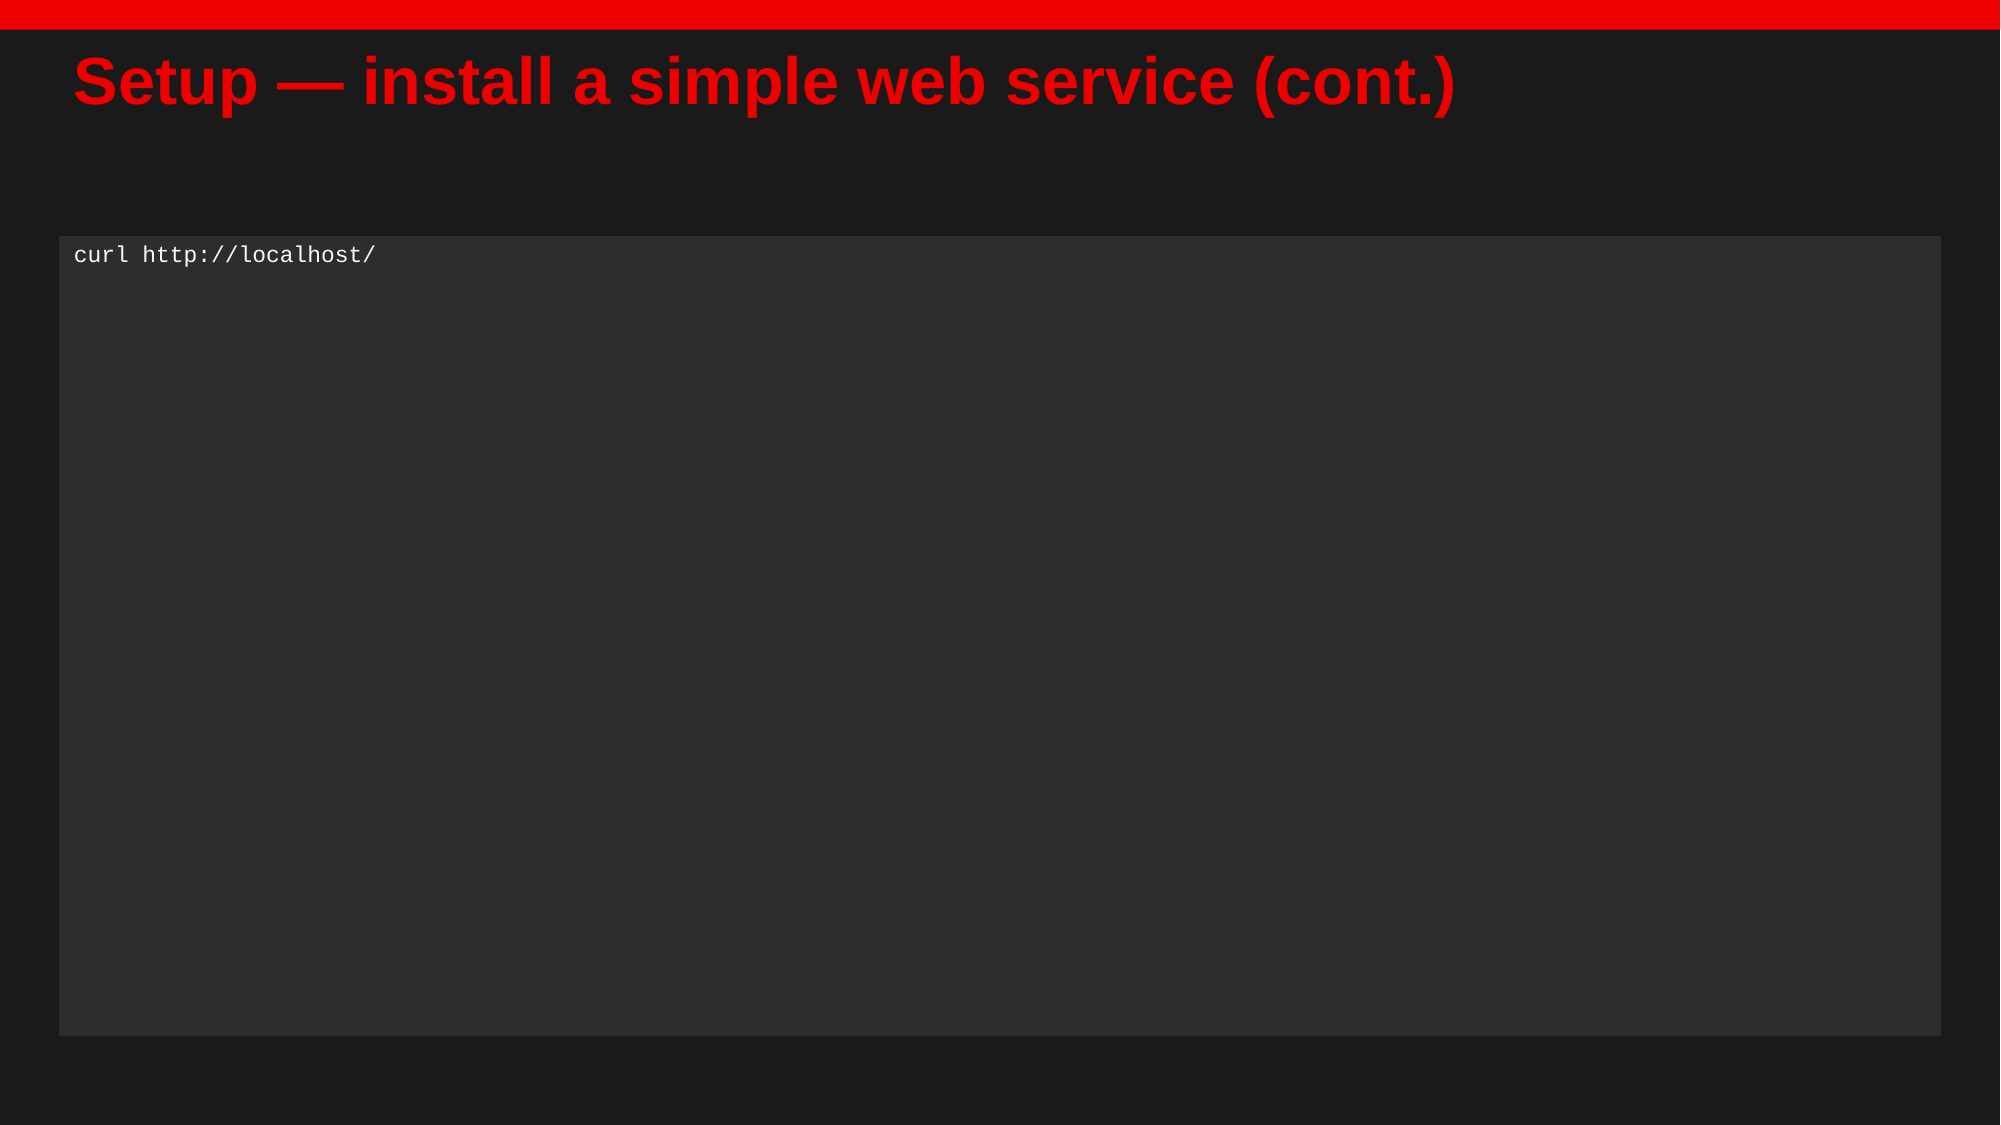

Setup — install a simple web service (cont.)
curl http://localhost/